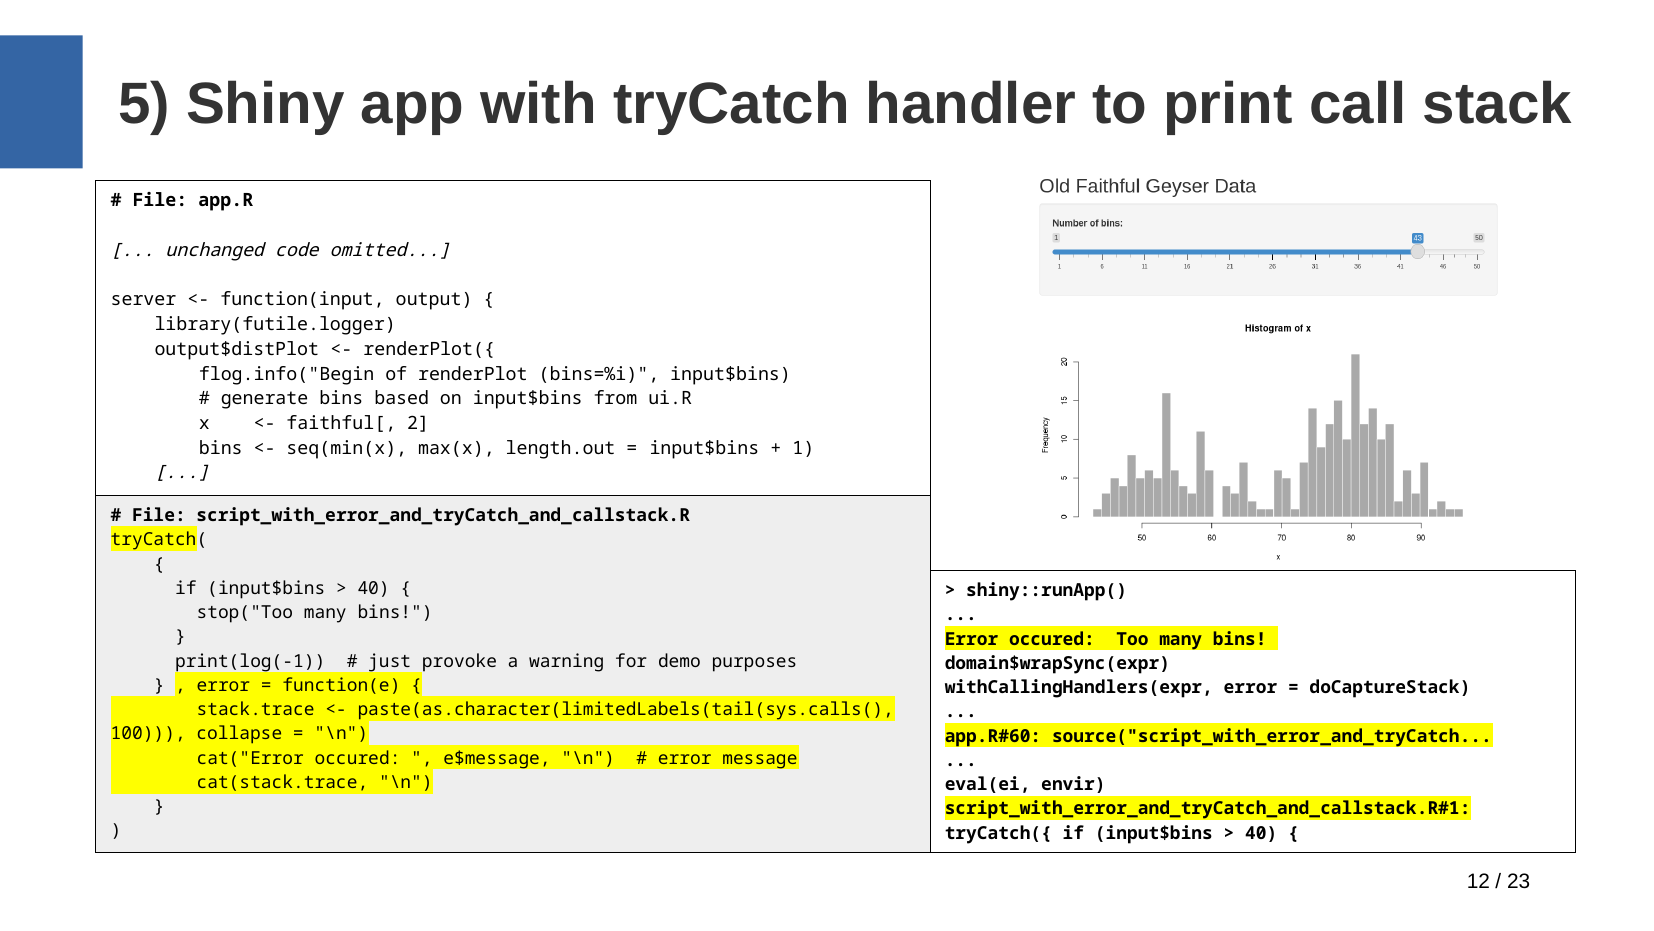

# 5) Shiny app with tryCatch handler to print call stack
# File: app.R
[... unchanged code omitted...]
server <- function(input, output) {
 library(futile.logger)
 output$distPlot <- renderPlot({
 flog.info("Begin of renderPlot (bins=%i)", input$bins)
 # generate bins based on input$bins from ui.R
 x <- faithful[, 2]
 bins <- seq(min(x), max(x), length.out = input$bins + 1)
 [...]
# File: script_with_error_and_tryCatch_and_callstack.R
tryCatch(
 {
 if (input$bins > 40) {
 stop("Too many bins!")
 }
 print(log(-1)) # just provoke a warning for demo purposes
 } , error = function(e) {
 stack.trace <- paste(as.character(limitedLabels(tail(sys.calls(), 100))), collapse = "\n")
 cat("Error occured: ", e$message, "\n") # error message
 cat(stack.trace, "\n")
 }
)
> shiny::runApp()
...
Error occured: Too many bins!
domain$wrapSync(expr)
withCallingHandlers(expr, error = doCaptureStack)
...
app.R#60: source("script_with_error_and_tryCatch...
...
eval(ei, envir)
script_with_error_and_tryCatch_and_callstack.R#1: tryCatch({ if (input$bins > 40) {
12